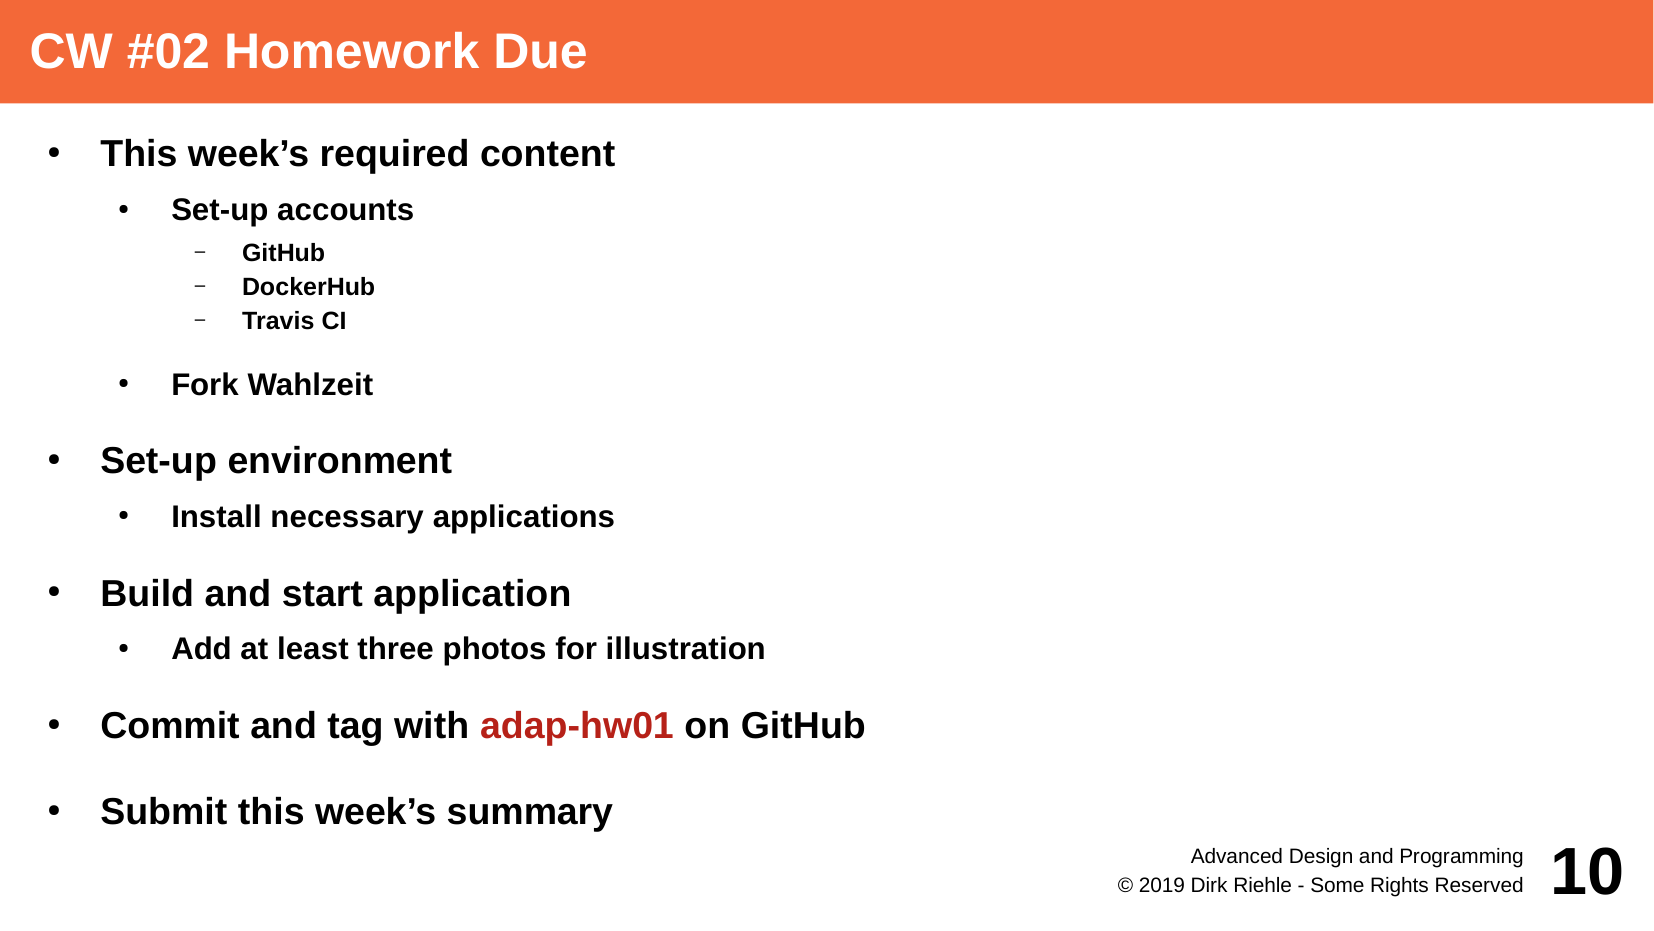

# CW #02 Homework Due
This week’s required content
Set-up accounts
GitHub
DockerHub
Travis CI
Fork Wahlzeit
Set-up environment
Install necessary applications
Build and start application
Add at least three photos for illustration
Commit and tag with adap-hw01 on GitHub
Submit this week’s summary
Advanced Design and Programming
10
© 2019 Dirk Riehle - Some Rights Reserved